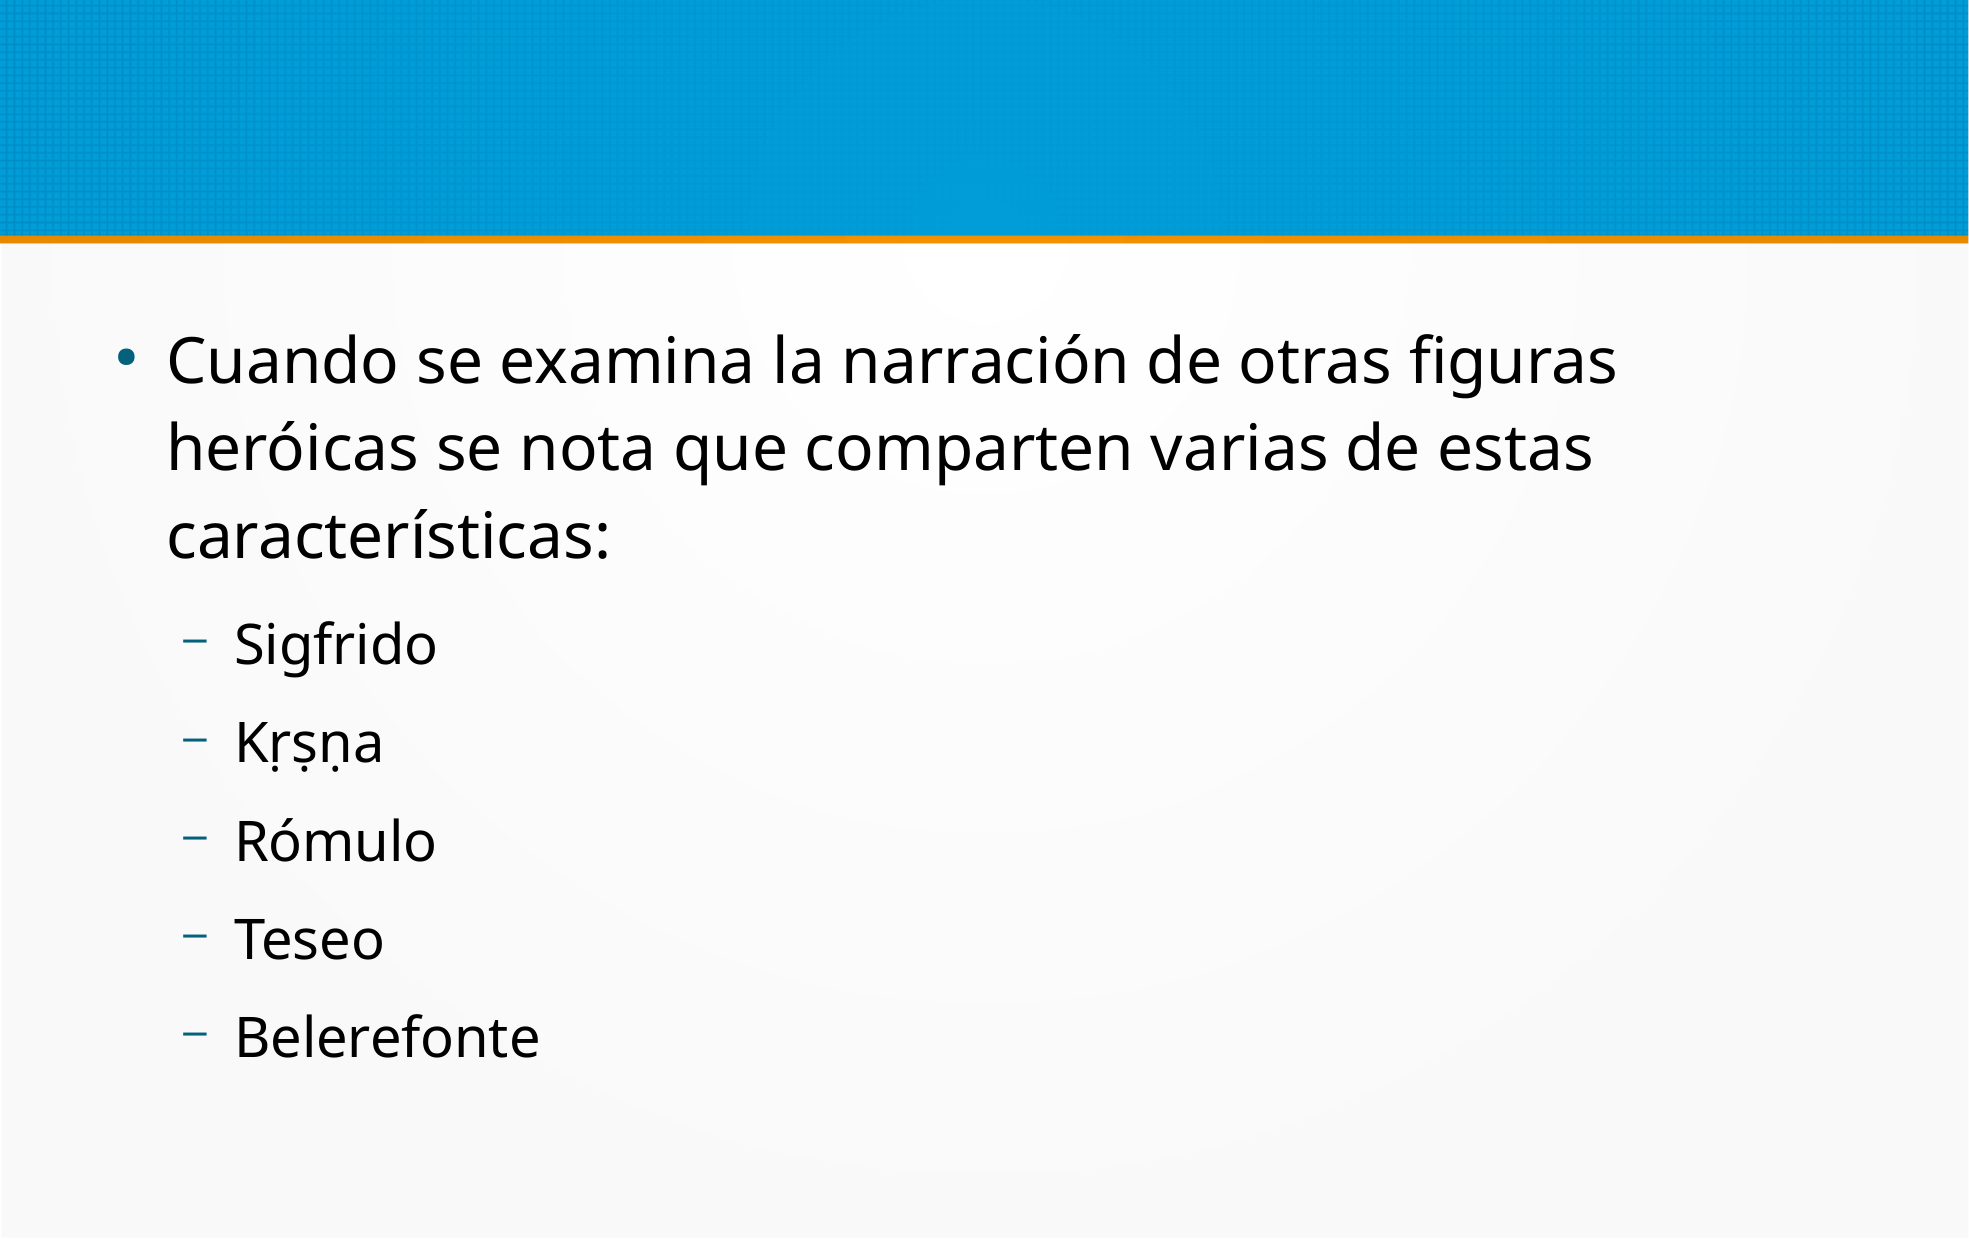

#
Cuando se examina la narración de otras figuras heróicas se nota que comparten varias de estas características:
Sigfrido
Kṛṣṇa
Rómulo
Teseo
Belerefonte